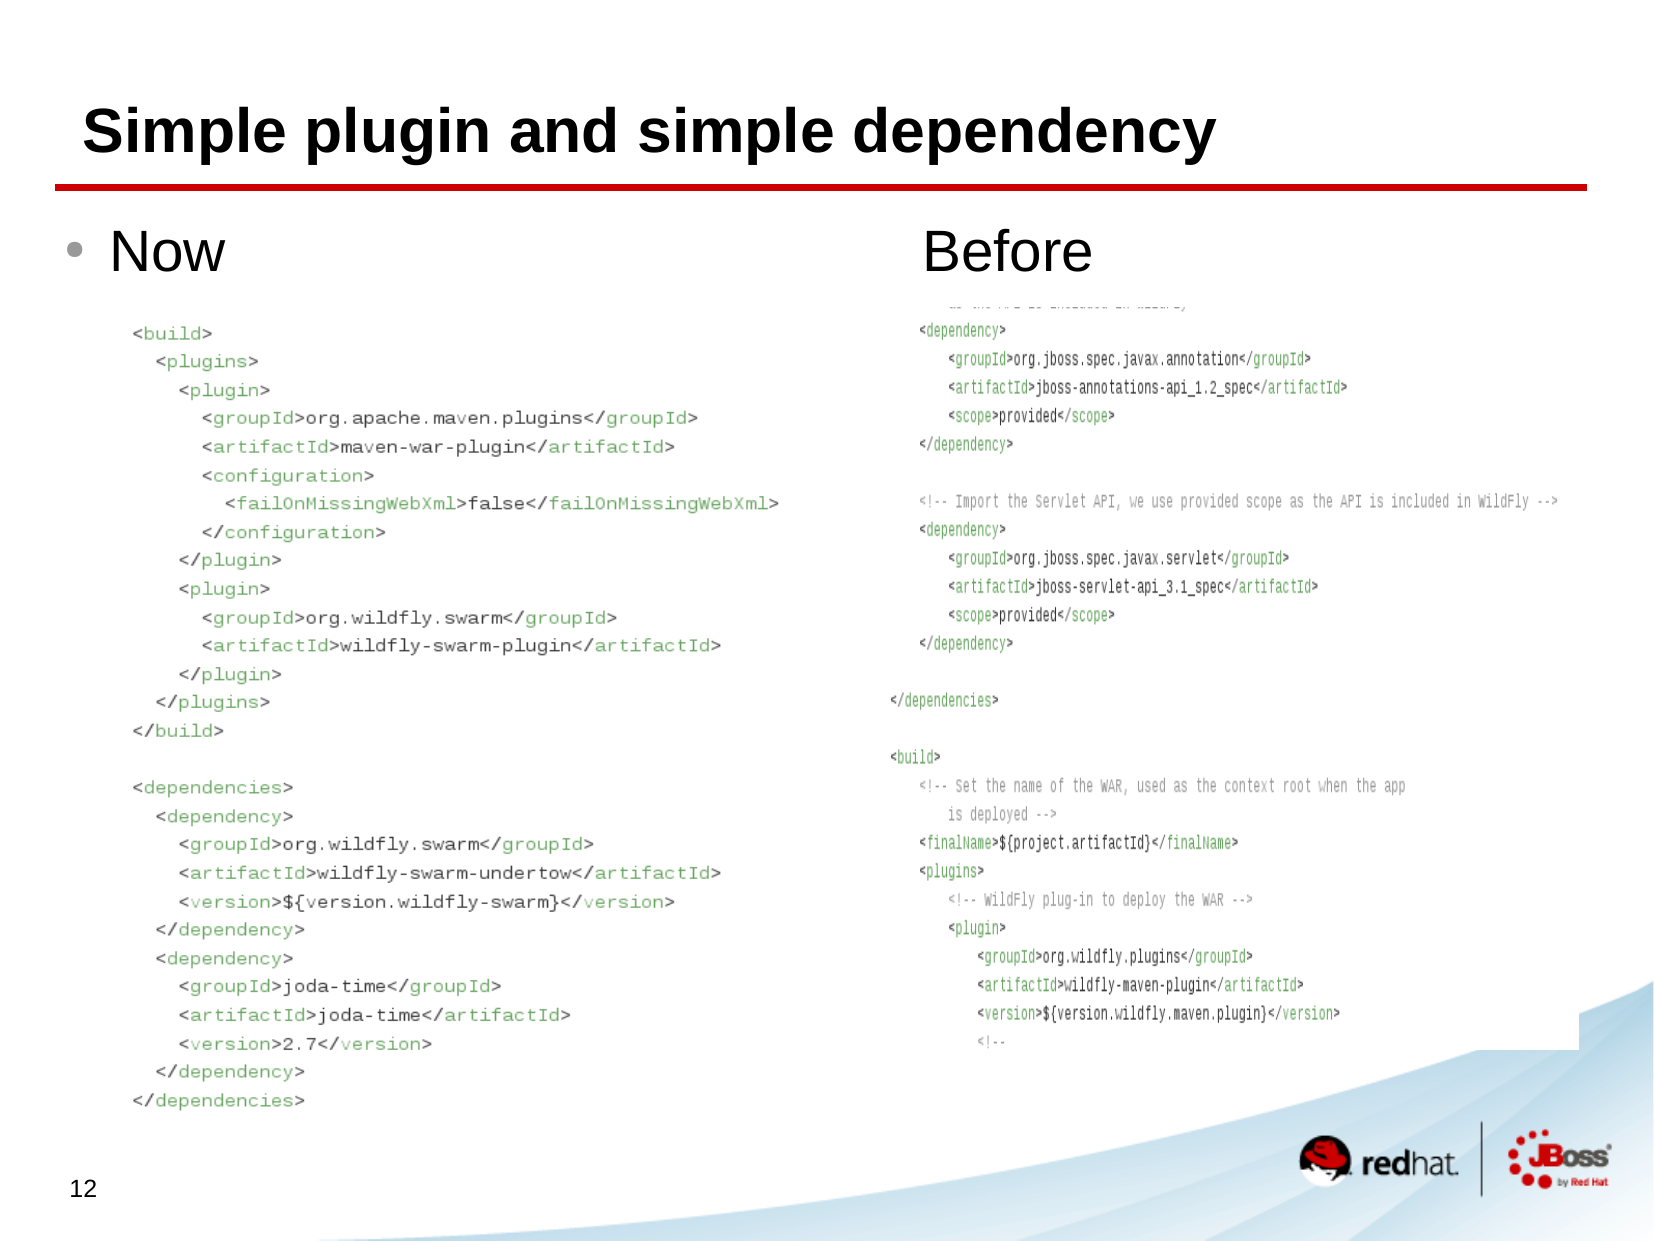

# Simple plugin and simple dependency
Now
Before